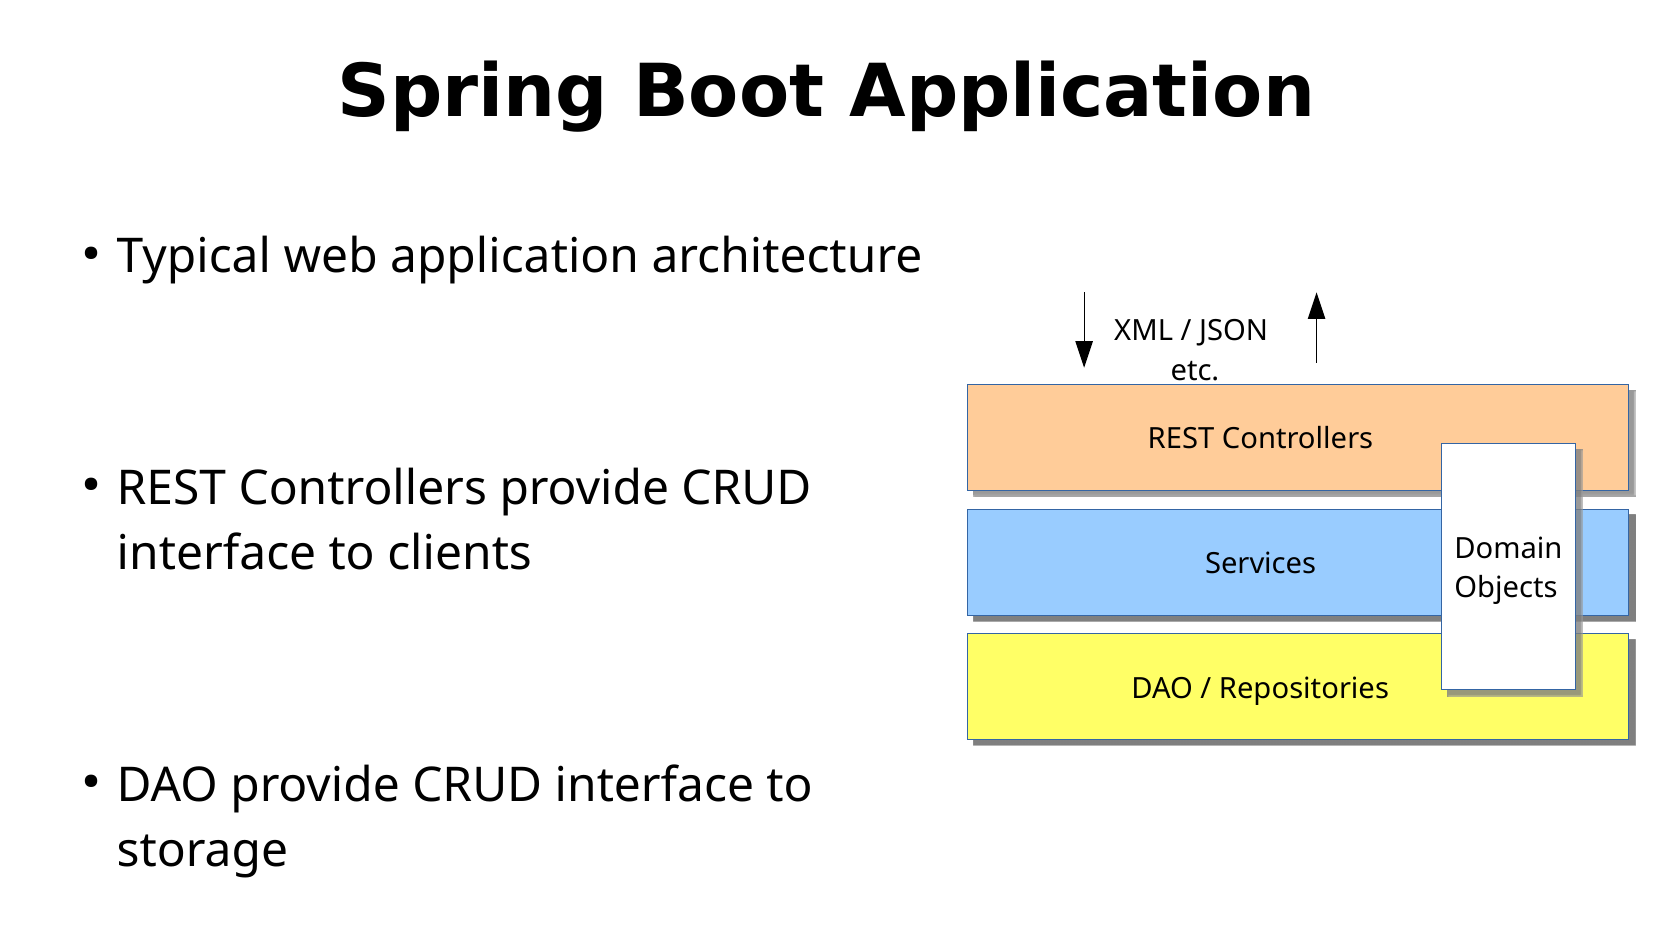

# Spring Boot Application
Typical web application architecture
REST Controllers provide CRUD interface to clients
DAO provide CRUD interface to storage
XML / JSON
etc.
REST Controllers
Domain
Objects
Services
DAO / Repositories